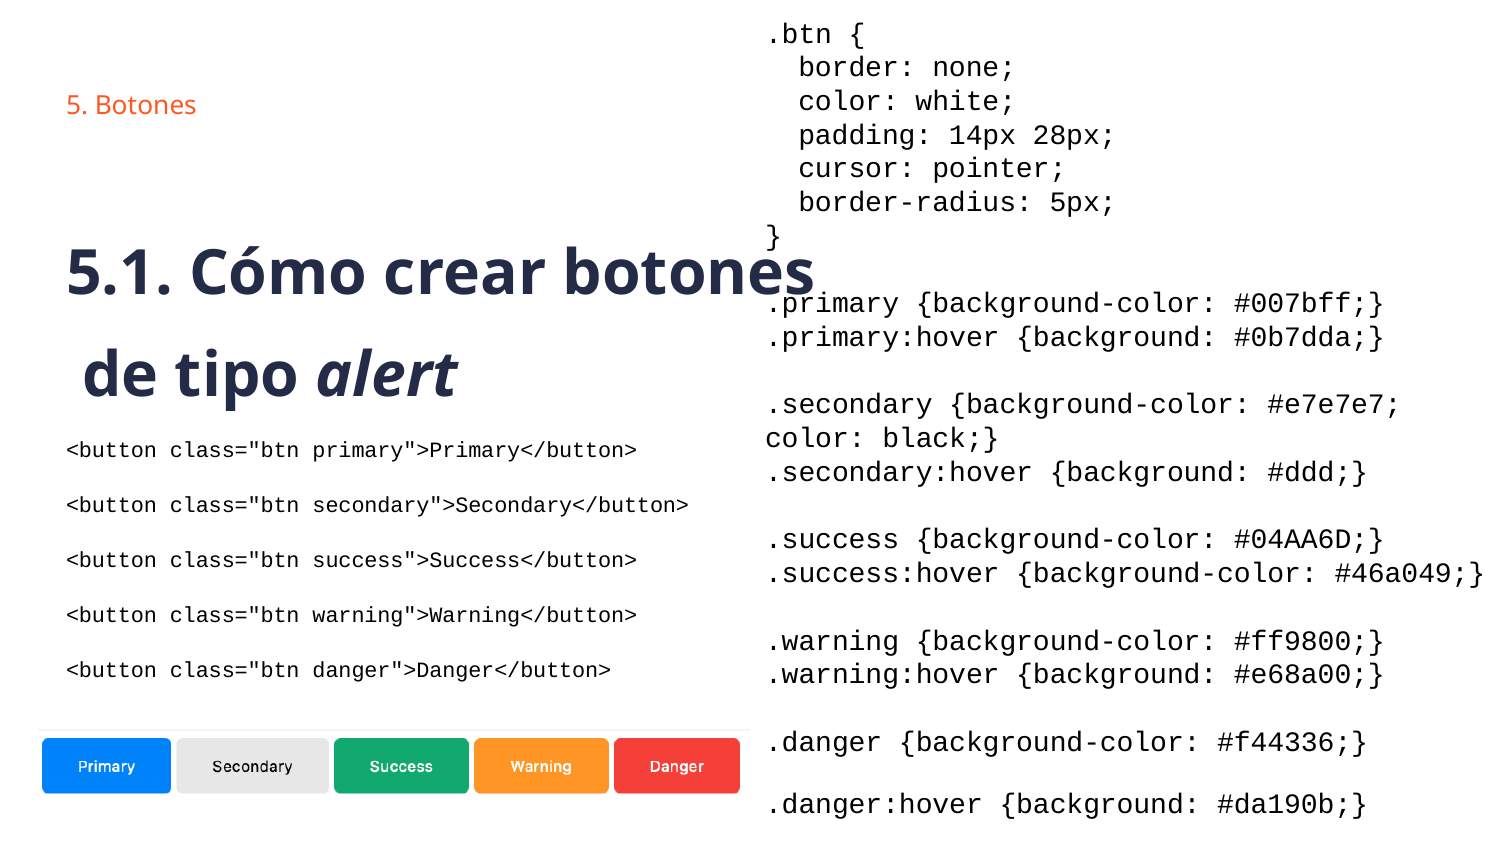

.btn {
 border: none;
 color: white;
 padding: 14px 28px;
 cursor: pointer;
 border-radius: 5px;
}
.primary {background-color: #007bff;}
.primary:hover {background: #0b7dda;}
.secondary {background-color: #e7e7e7; color: black;}
.secondary:hover {background: #ddd;}
.success {background-color: #04AA6D;}
.success:hover {background-color: #46a049;}
.warning {background-color: #ff9800;}
.warning:hover {background: #e68a00;}
.danger {background-color: #f44336;}
.danger:hover {background: #da190b;}
# 5. Botones
5.1. Cómo crear botones
 de tipo alert
<button class="btn primary">Primary</button>
<button class="btn secondary">Secondary</button>
<button class="btn success">Success</button>
<button class="btn warning">Warning</button>
<button class="btn danger">Danger</button>